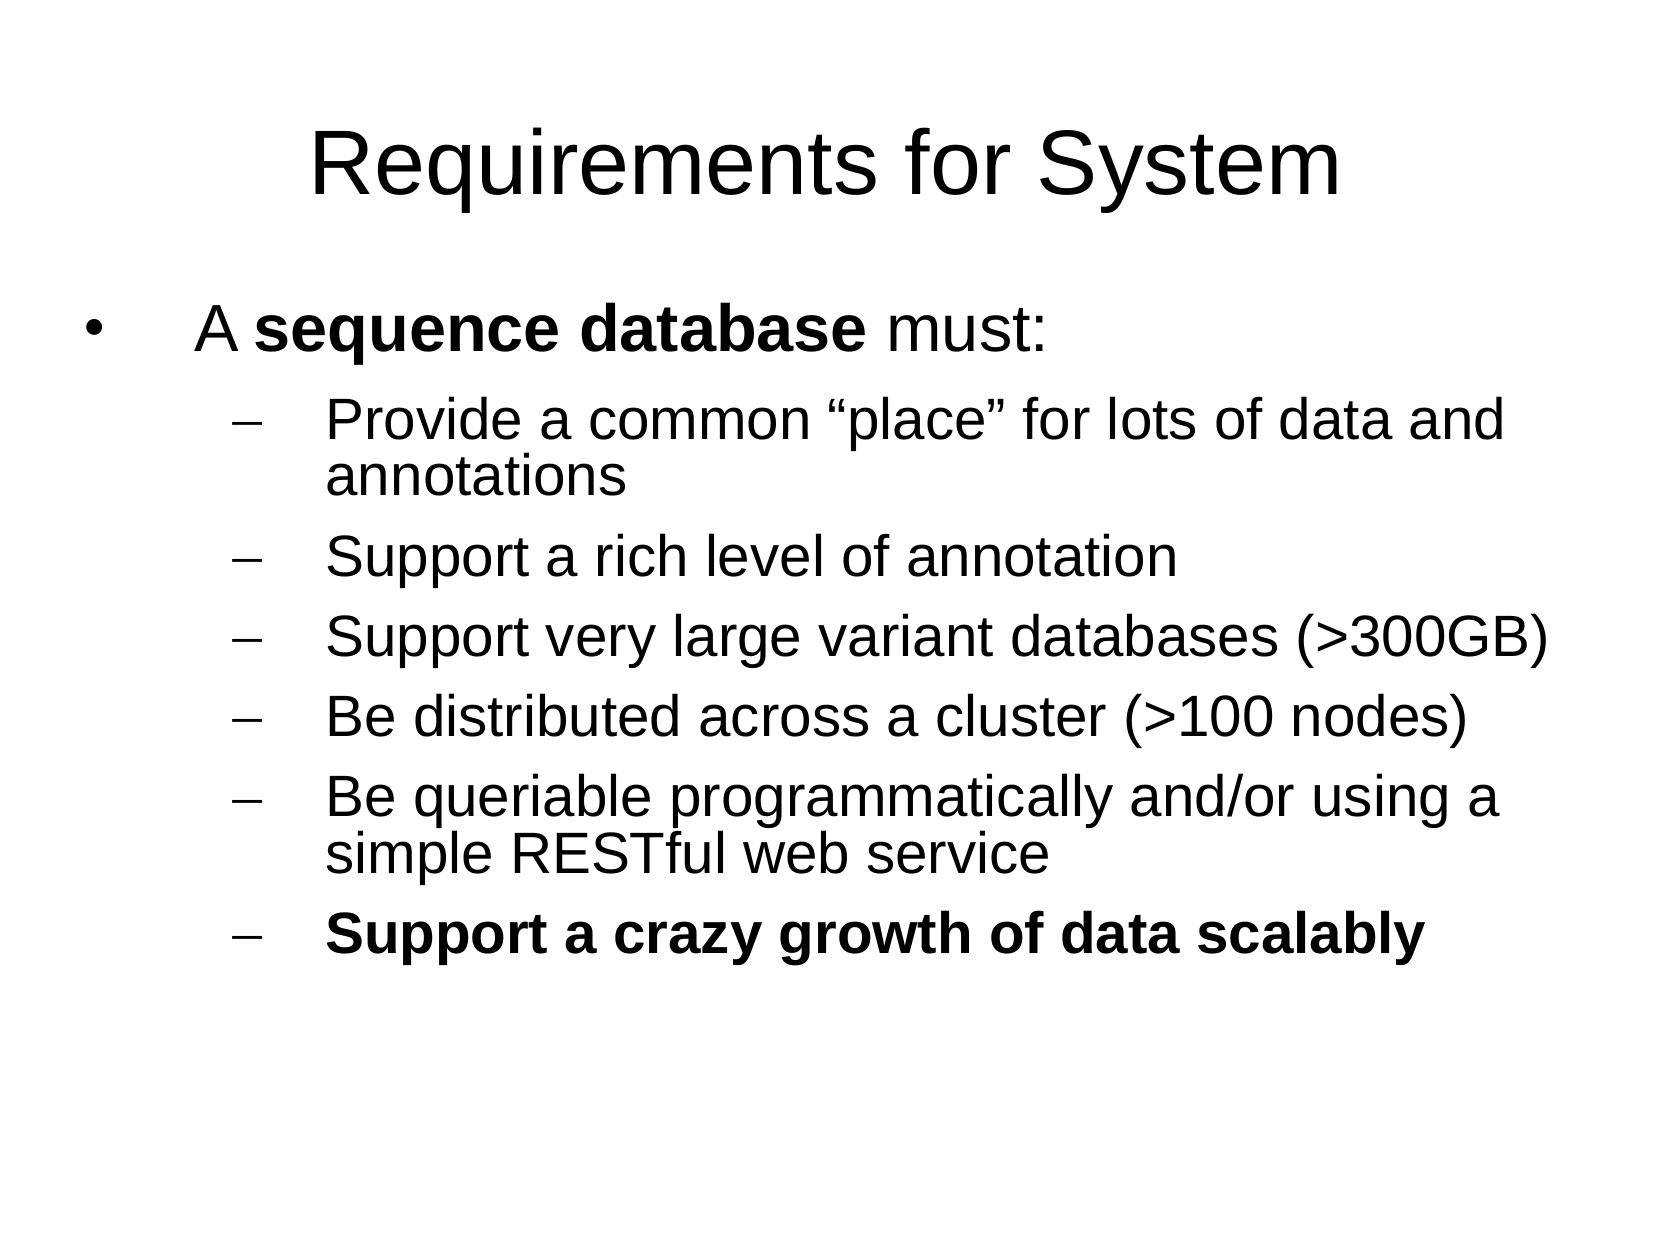

Requirements for System
A sequence database must:
Provide a common “place” for lots of data and annotations
Support a rich level of annotation
Support very large variant databases (>300GB)
Be distributed across a cluster (>100 nodes)
Be queriable programmatically and/or using a simple RESTful web service
Support a crazy growth of data scalably